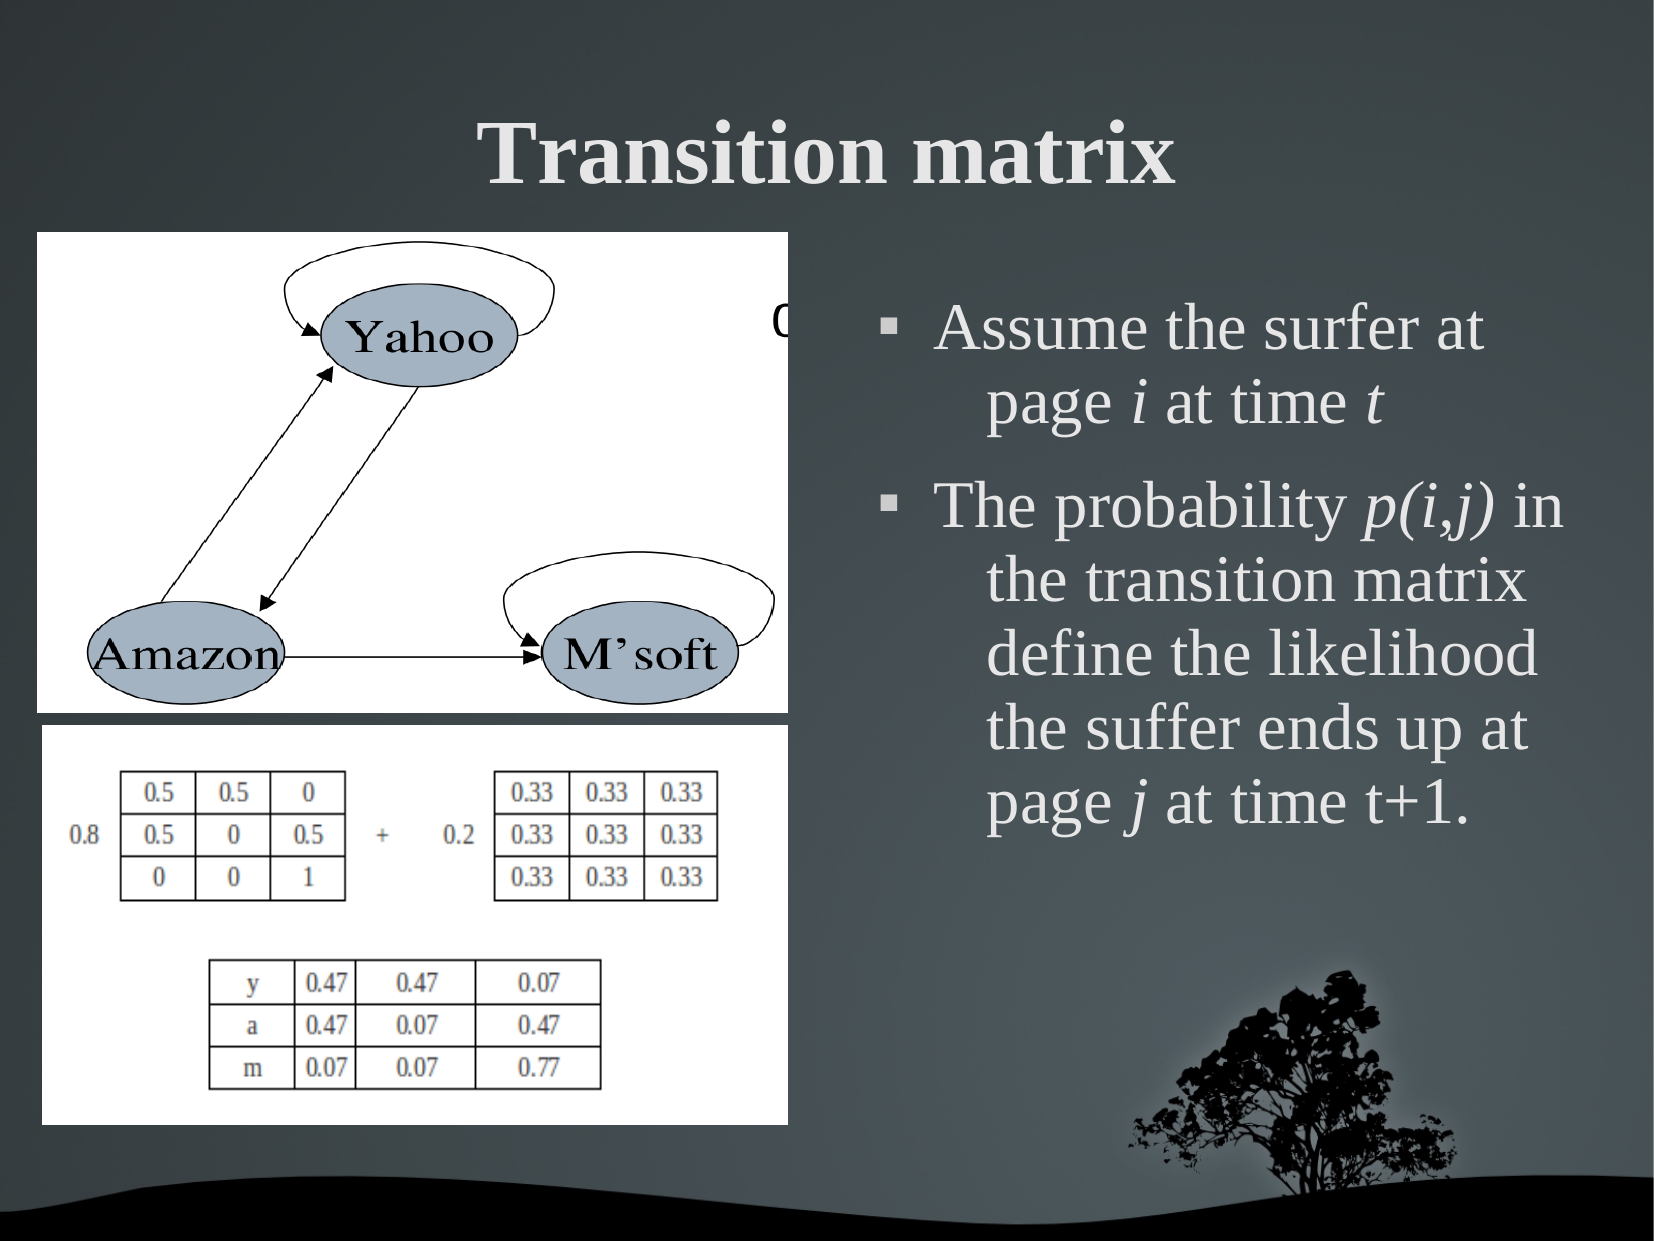

# Transition matrix
Assume the surfer at page i at time t
The probability p(i,j) in the transition matrix define the likelihood the suffer ends up at page j at time t+1.